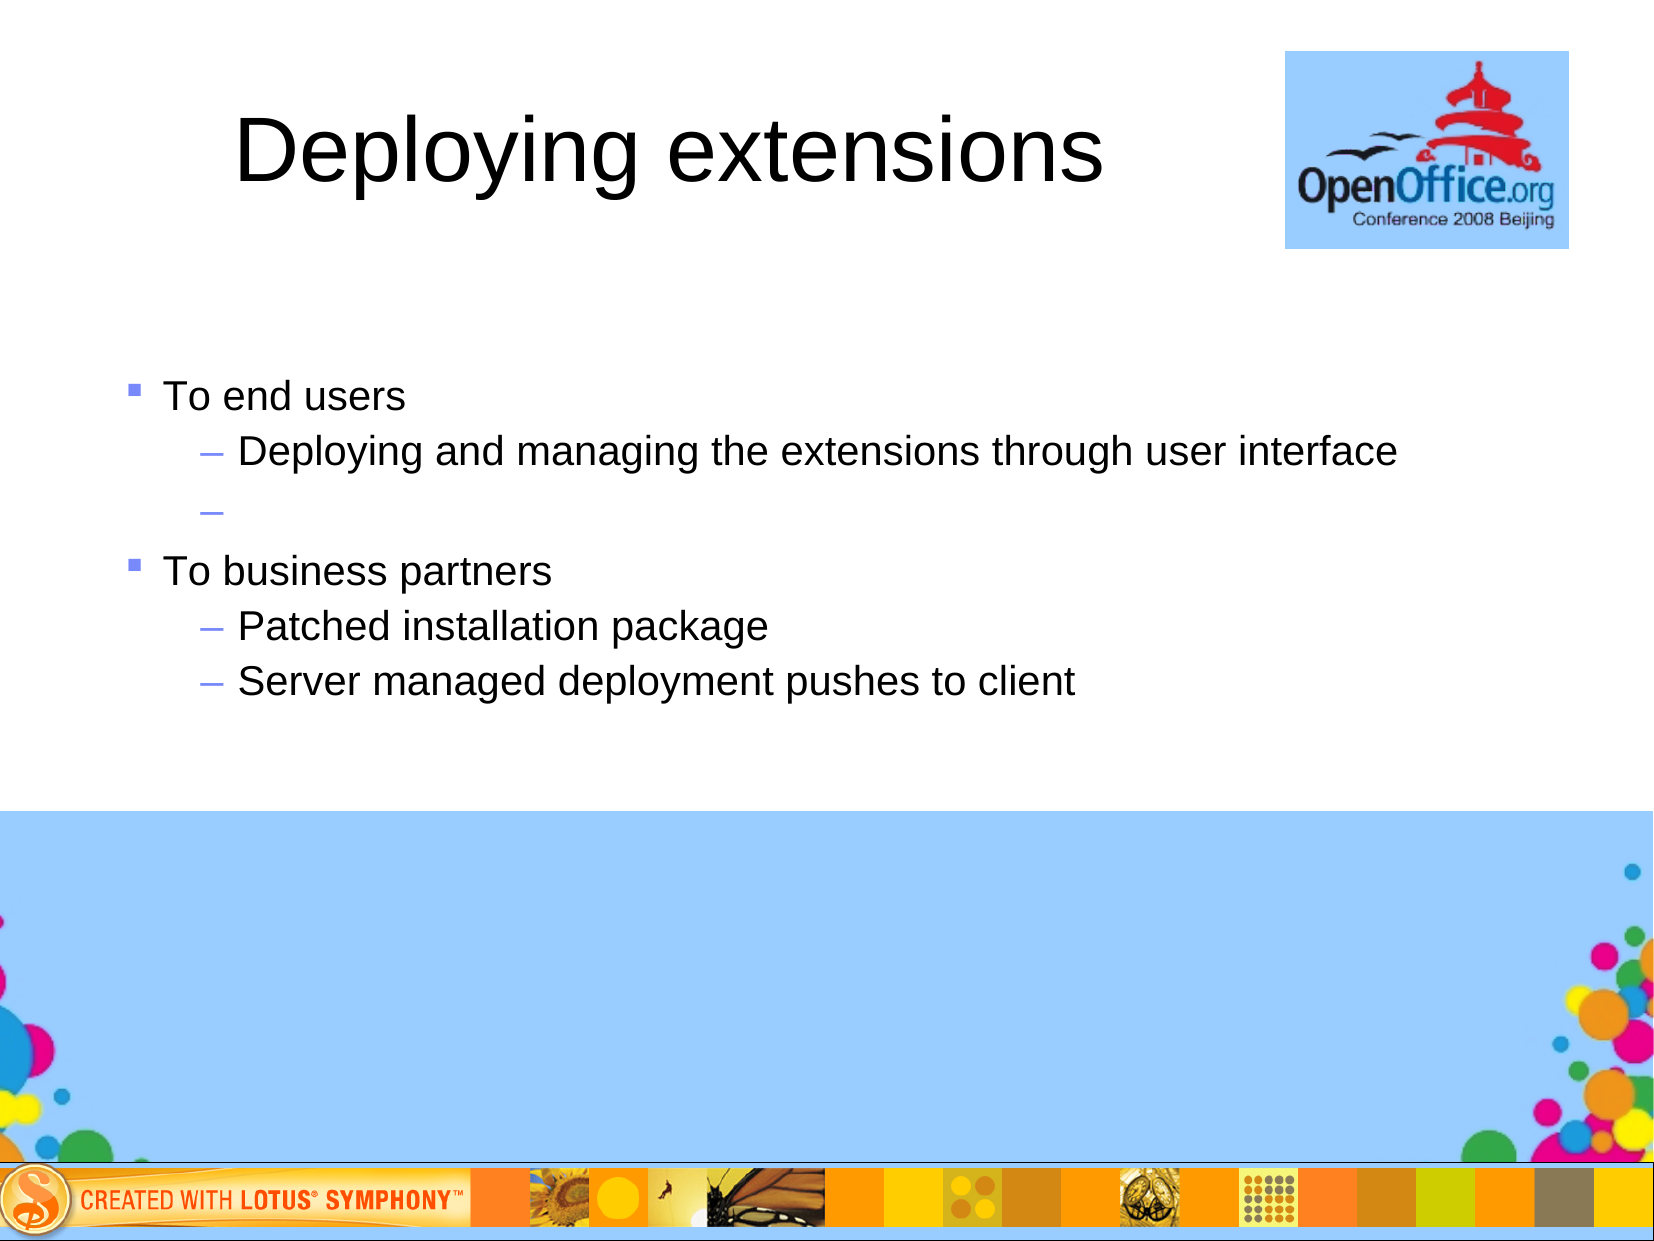

# Deploying extensions
To end users
Deploying and managing the extensions through user interface
To business partners
Patched installation package
Server managed deployment pushes to client